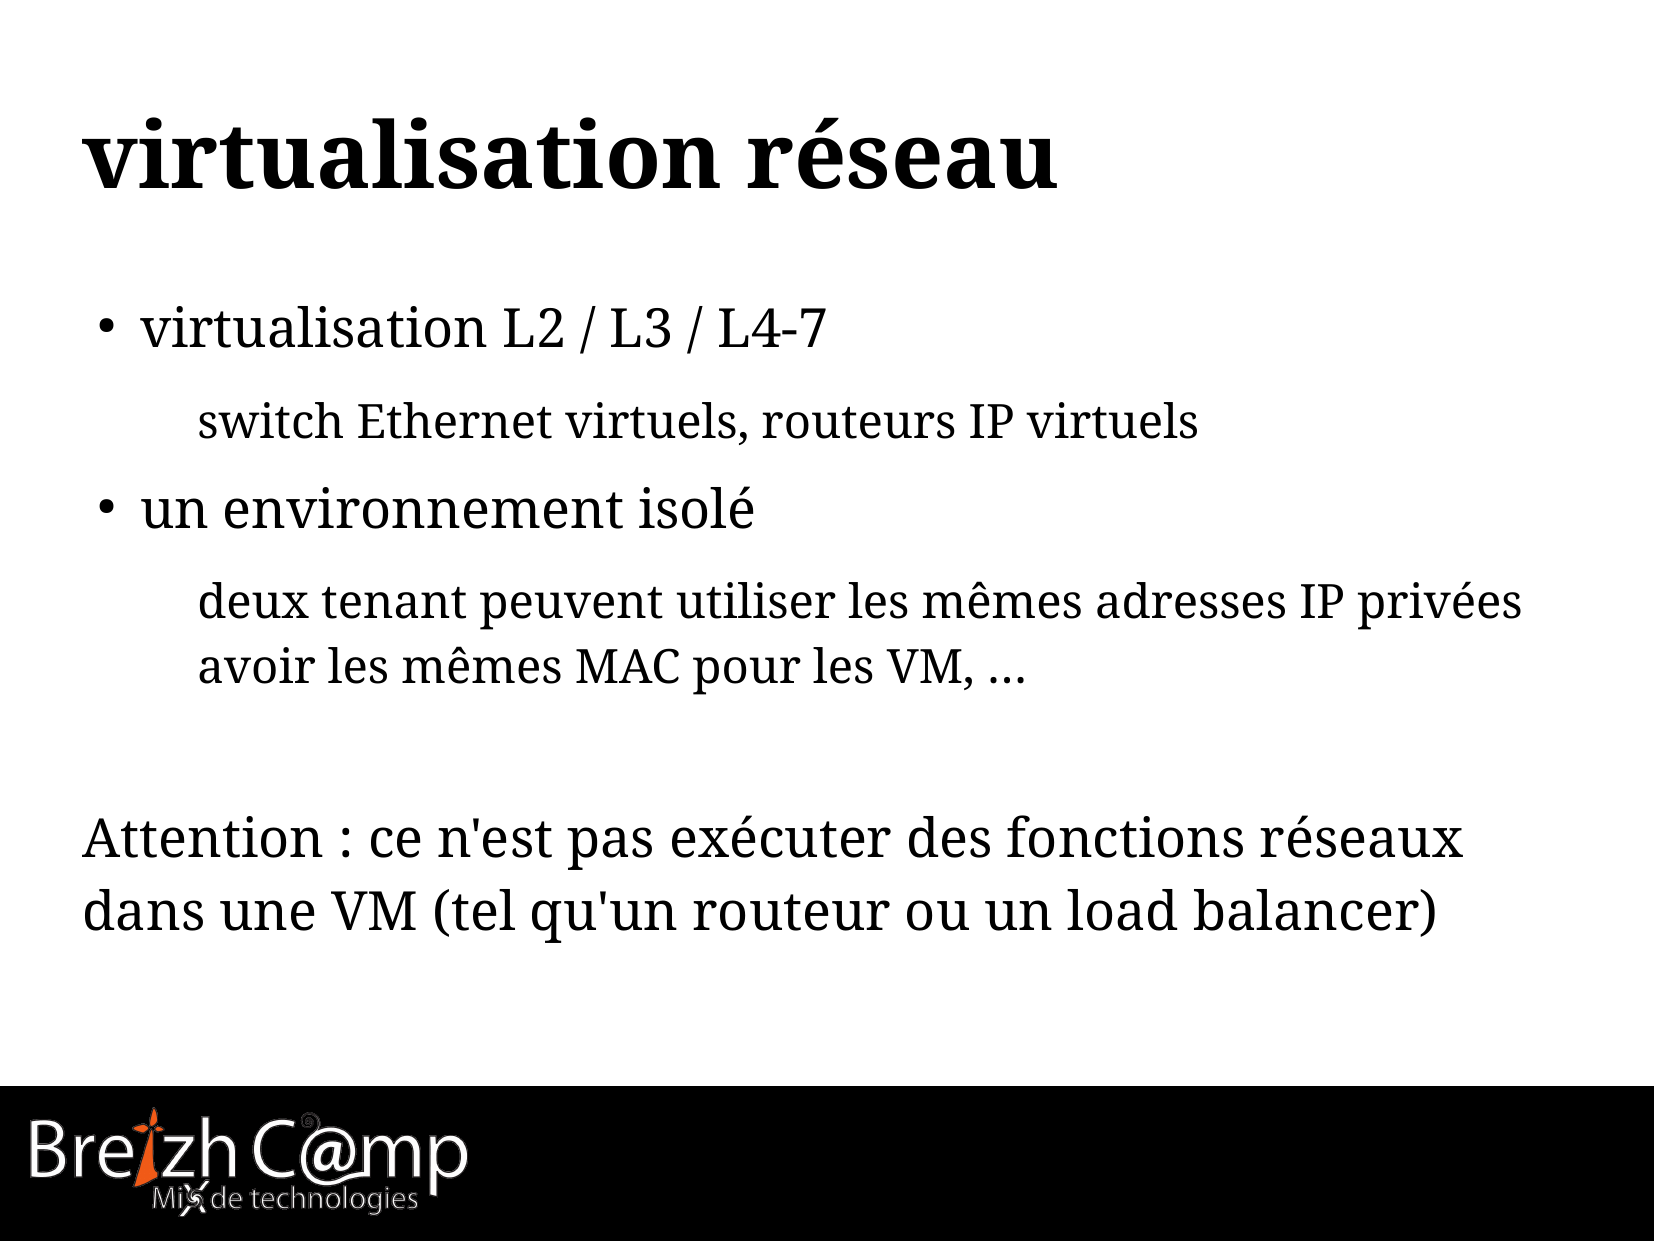

# virtualisation réseau
virtualisation L2 / L3 / L4-7
switch Ethernet virtuels, routeurs IP virtuels
un environnement isolé
deux tenant peuvent utiliser les mêmes adresses IP privées
avoir les mêmes MAC pour les VM, …
Attention : ce n'est pas exécuter des fonctions réseaux dans une VM (tel qu'un routeur ou un load balancer)
33